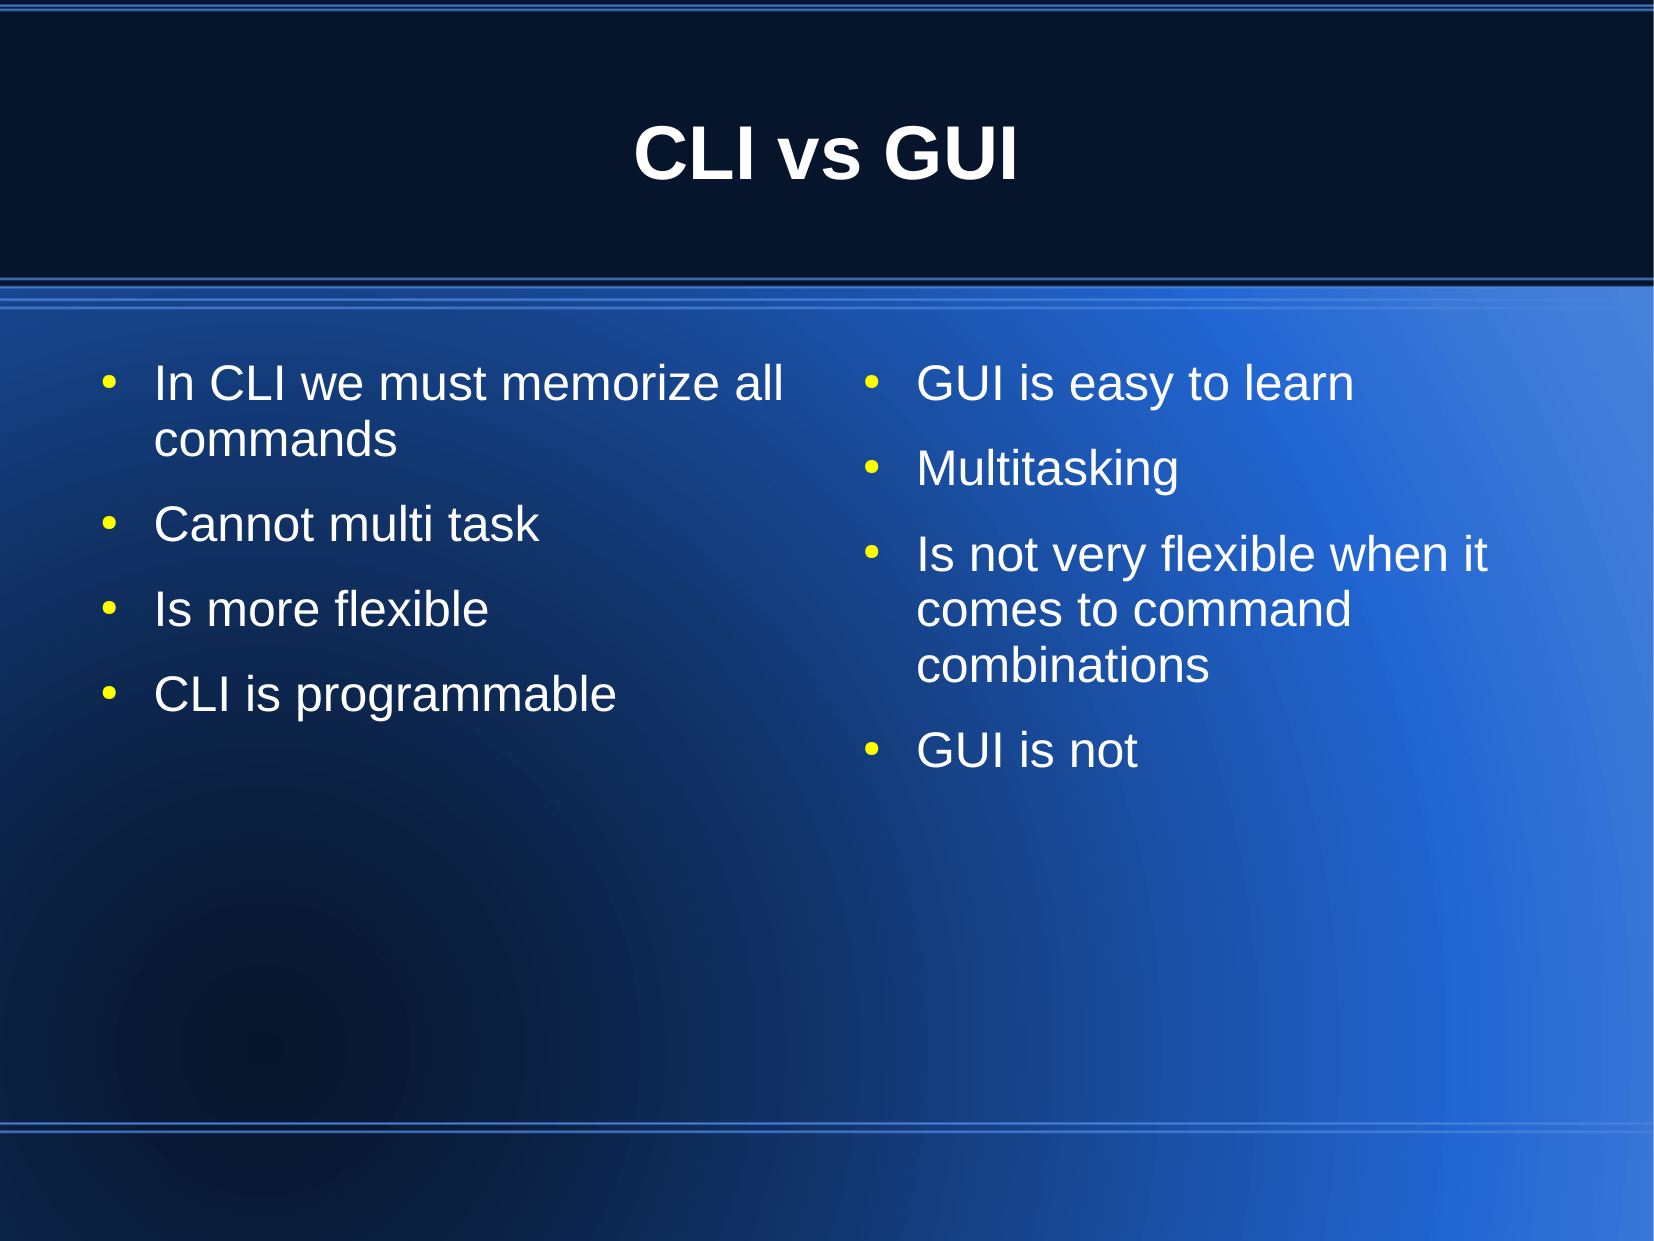

# CLI vs GUI
In CLI we must memorize all commands
Cannot multi task
Is more flexible
CLI is programmable
GUI is easy to learn
Multitasking
Is not very flexible when it comes to command combinations
GUI is not